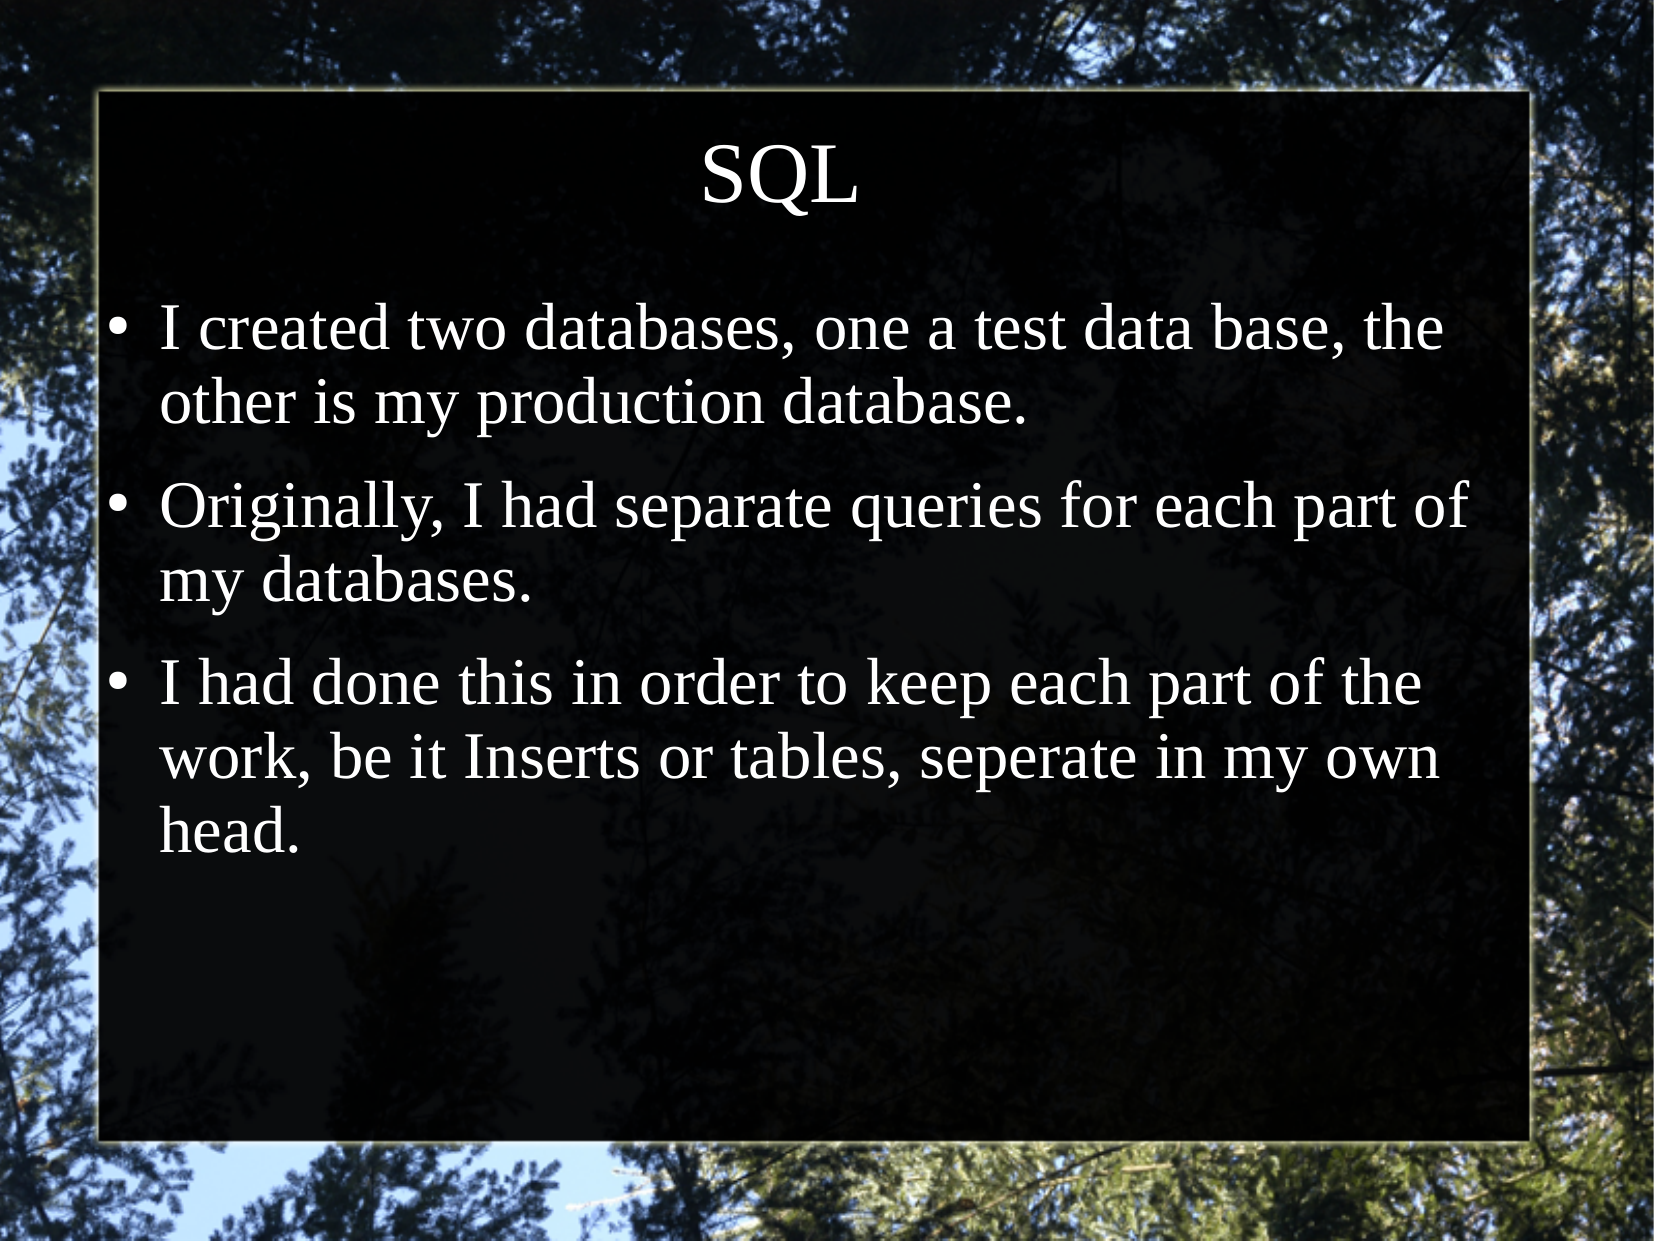

# SQL
I created two databases, one a test data base, the other is my production database.
Originally, I had separate queries for each part of my databases.
I had done this in order to keep each part of the work, be it Inserts or tables, seperate in my own head.